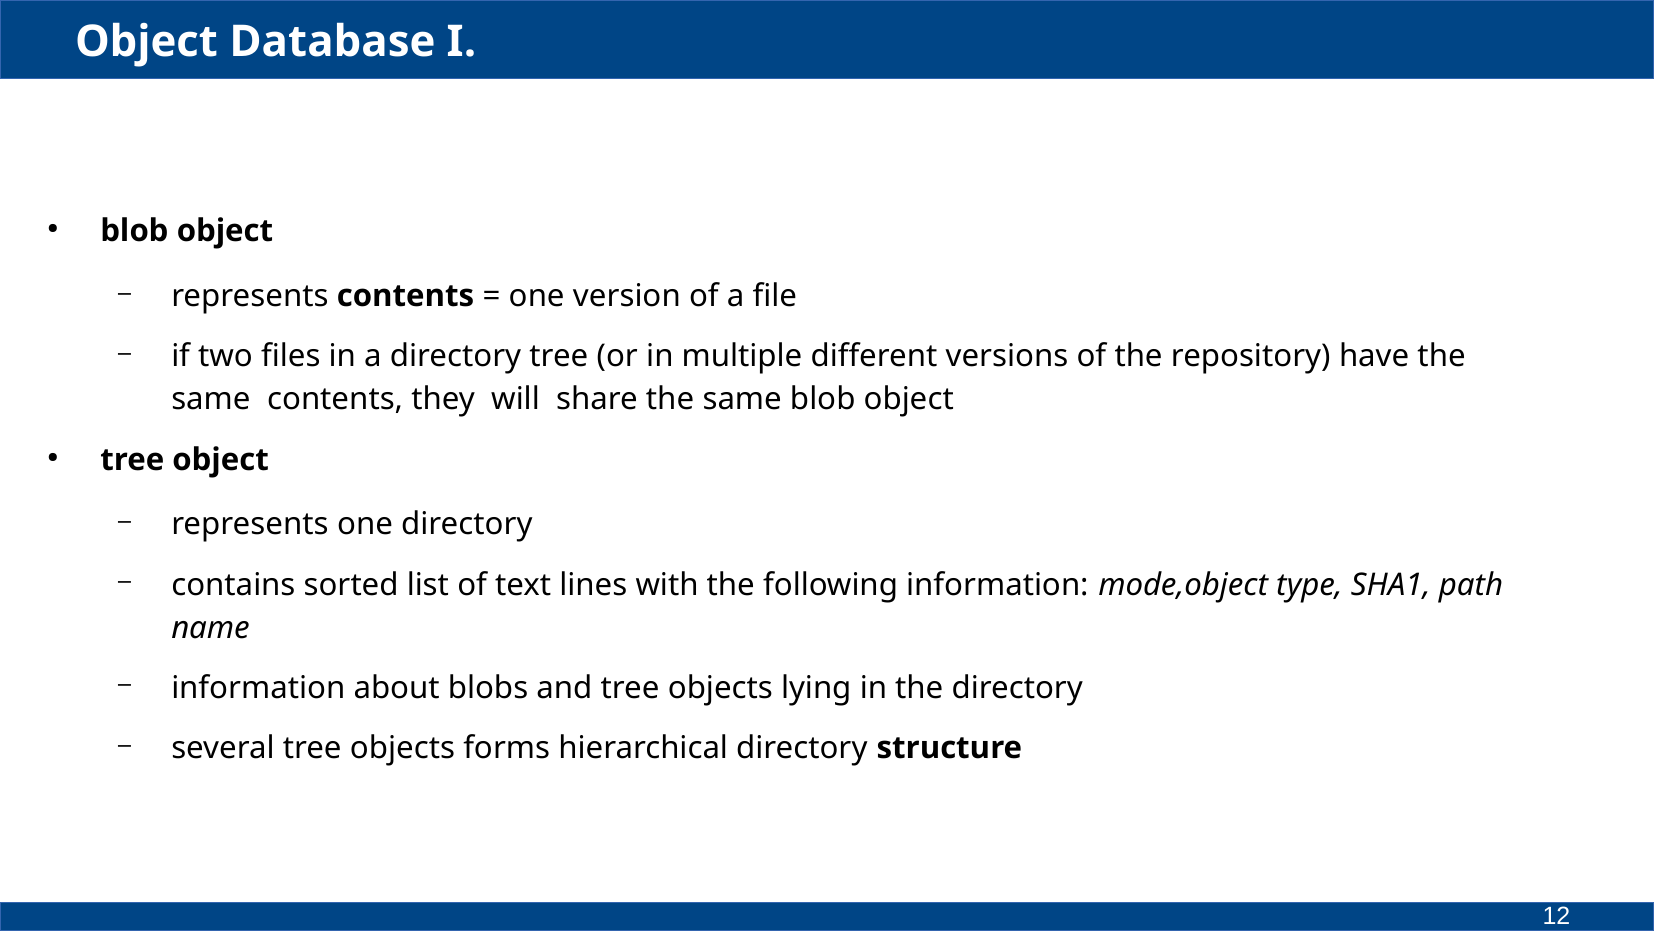

# Object Database I.
blob object
represents contents = one version of a file
if two files in a directory tree (or in multiple different versions of the repository) have the same contents, they will share the same blob object
tree object
represents one directory
contains sorted list of text lines with the following information: mode,object type, SHA1, path name
information about blobs and tree objects lying in the directory
several tree objects forms hierarchical directory structure
12